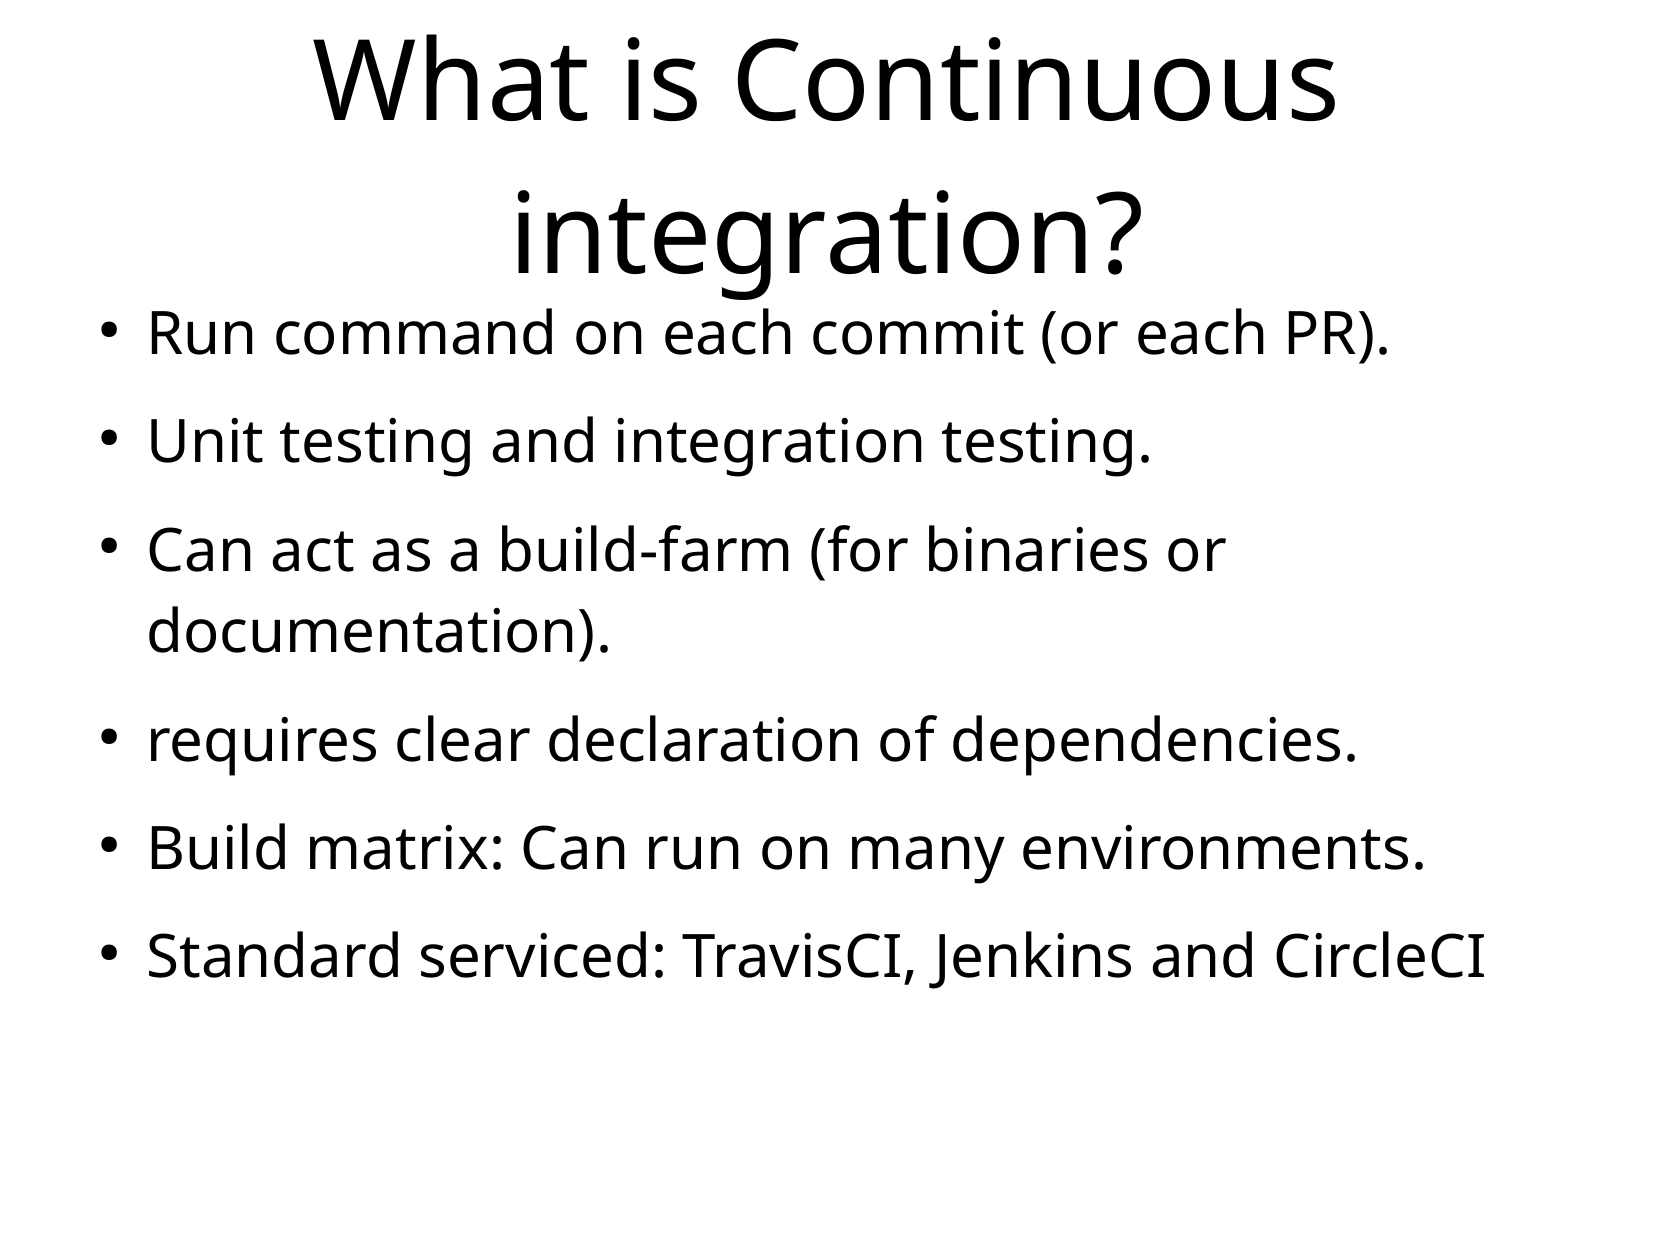

# What is Continuous integration?
Run command on each commit (or each PR).
Unit testing and integration testing.
Can act as a build-farm (for binaries or documentation).
requires clear declaration of dependencies.
Build matrix: Can run on many environments.
Standard serviced: TravisCI, Jenkins and CircleCI